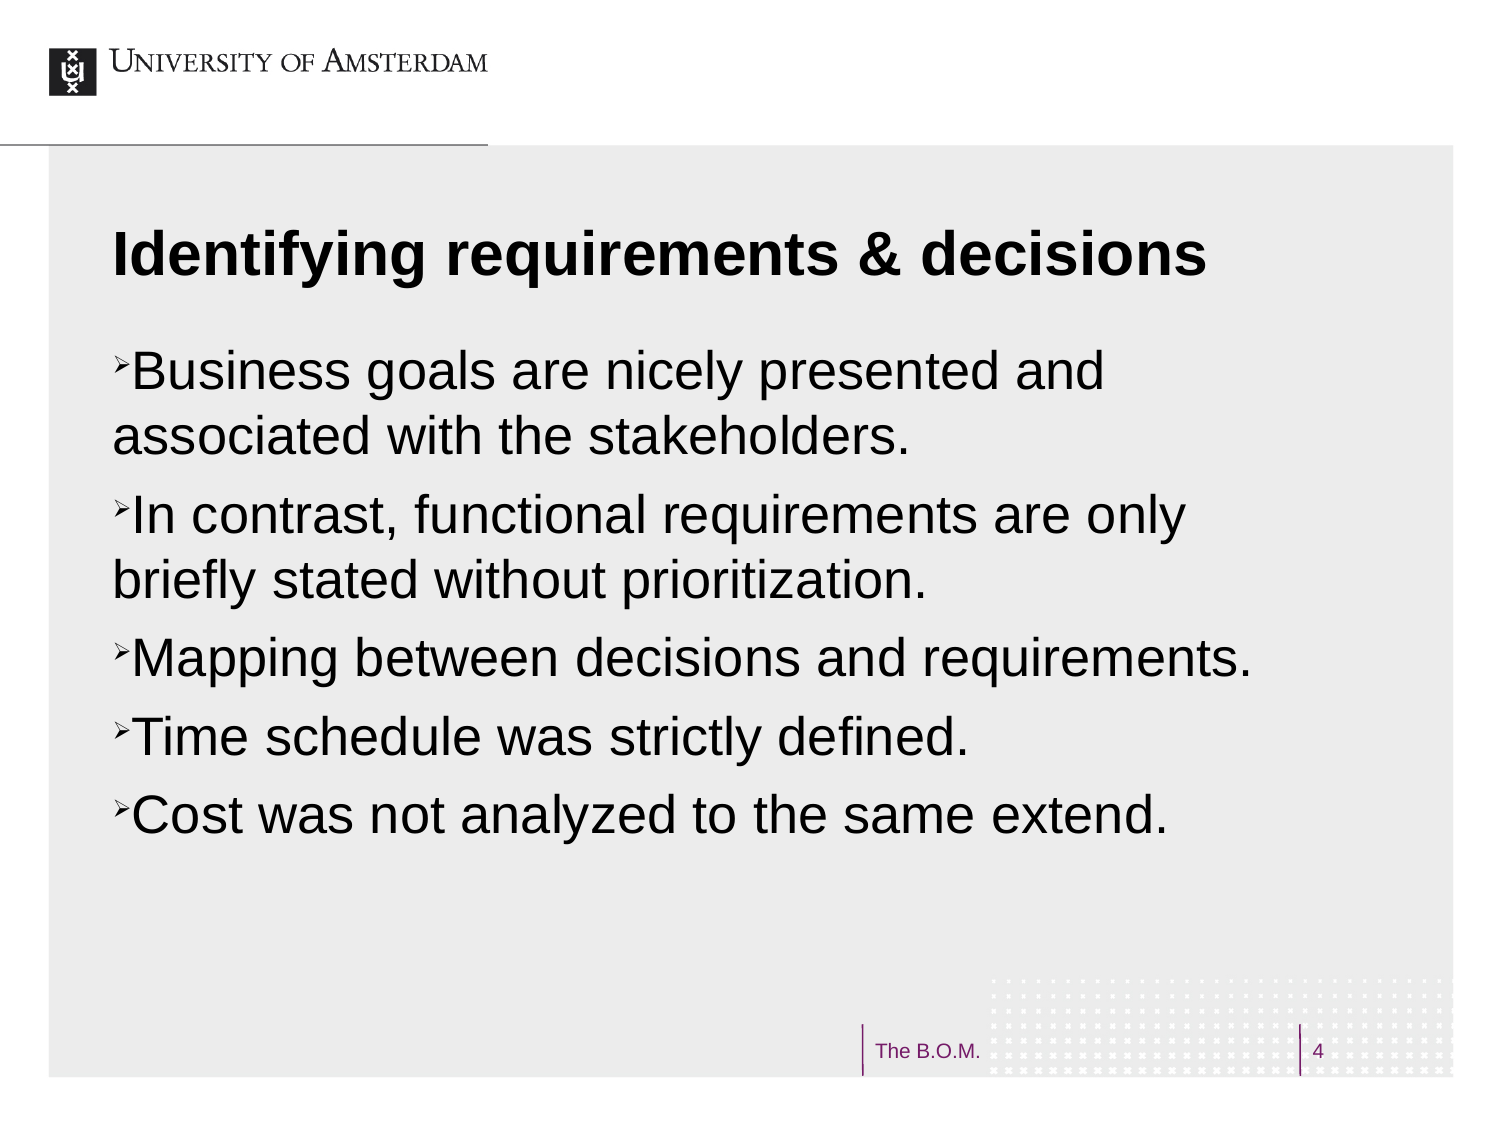

Identifying requirements & decisions
Business goals are nicely presented and associated with the stakeholders.
In contrast, functional requirements are only briefly stated without prioritization.
Mapping between decisions and requirements.
Time schedule was strictly defined.
Cost was not analyzed to the same extend.
The B.O.M.